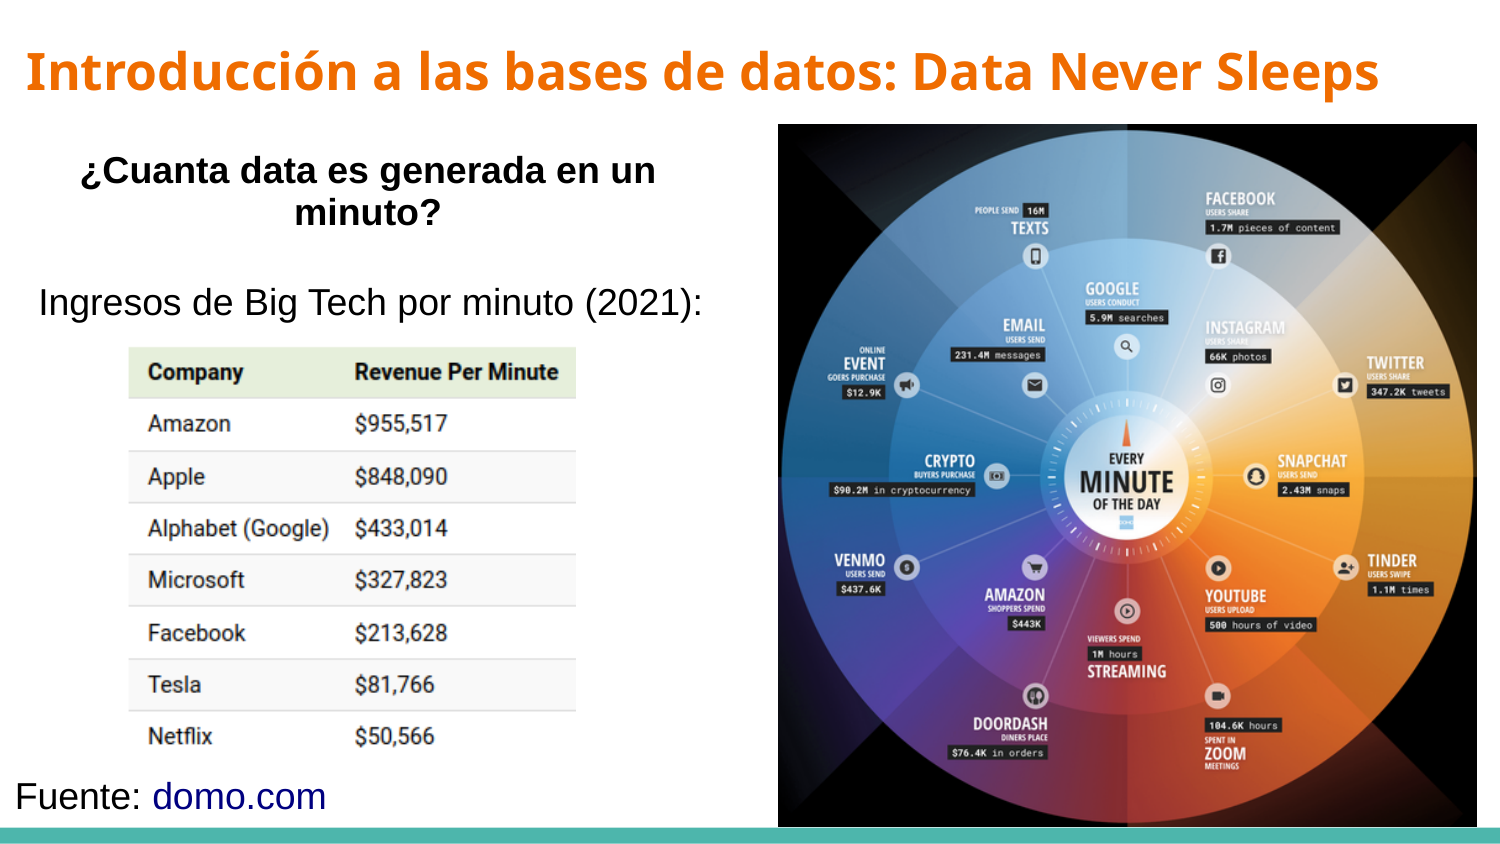

# Introducción a las bases de datos: Data Never Sleeps
¿Cuanta data es generada en un minuto?
Ingresos de Big Tech por minuto (2021):
Fuente: domo.com